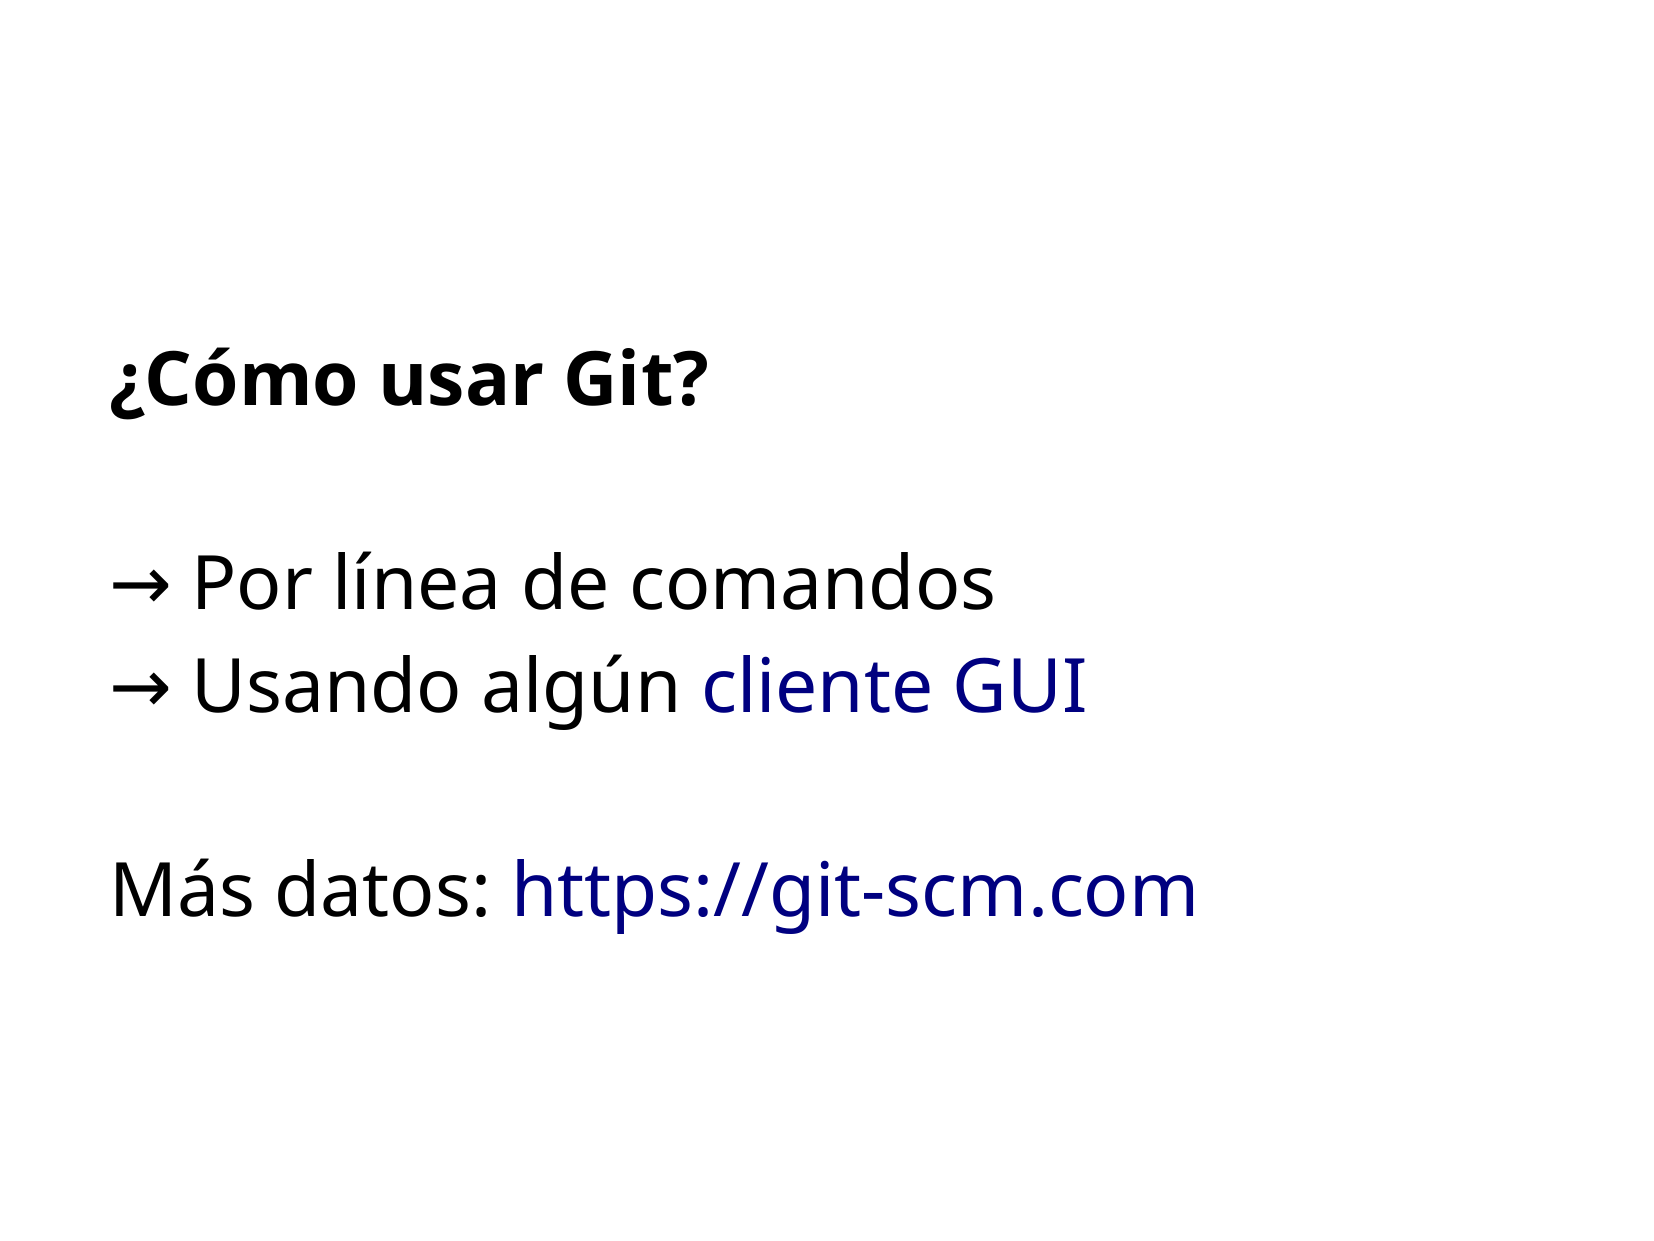

¿Cómo usar Git?
→ Por línea de comandos
→ Usando algún cliente GUI
Más datos: https://git-scm.com